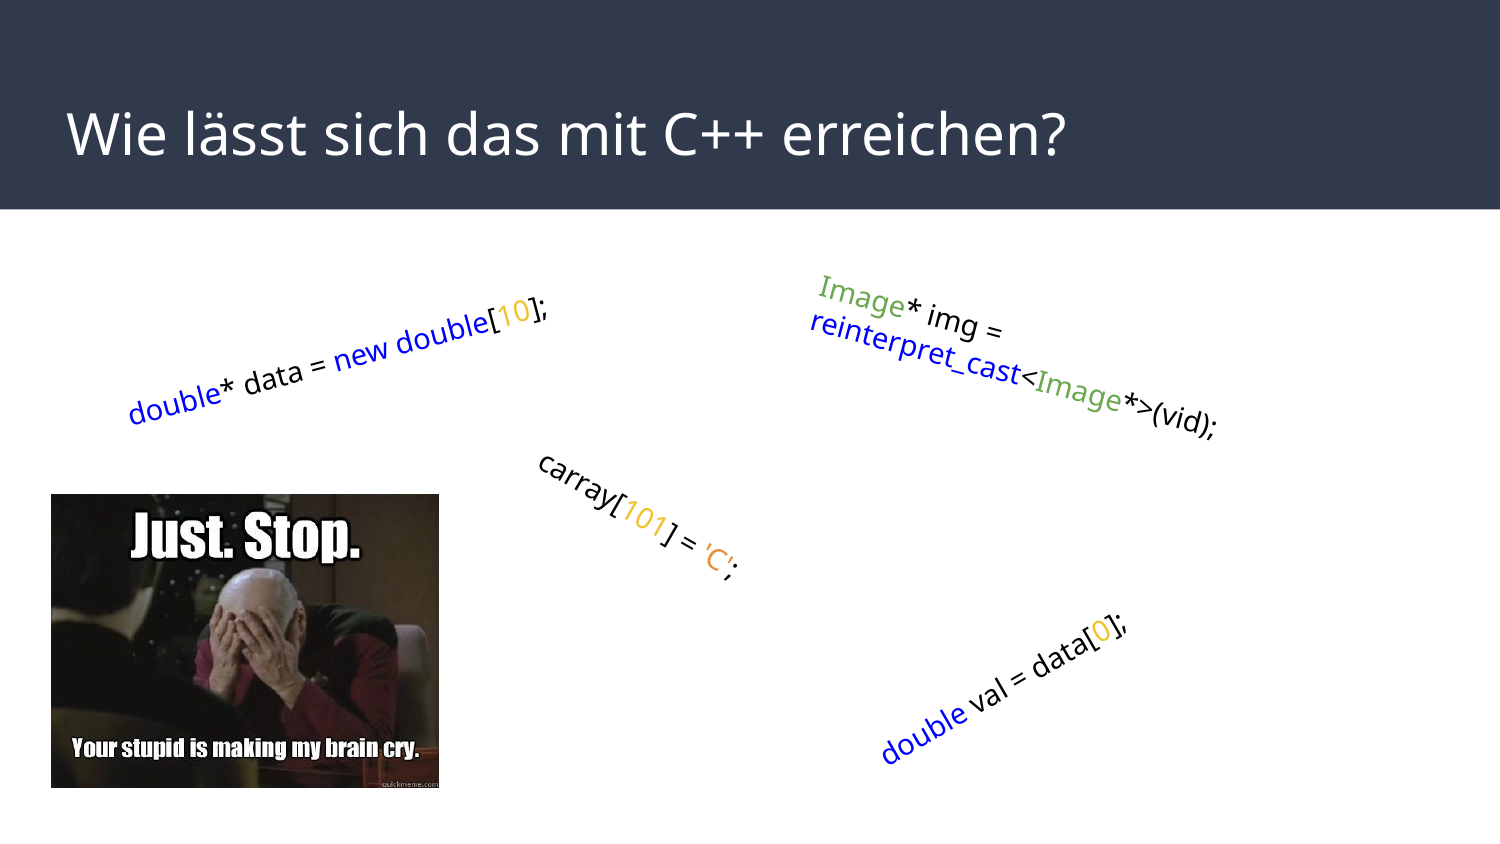

# Wie lässt sich das mit C++ erreichen?
double* data = new double[10];
Image* img = reinterpret_cast<Image*>(vid);
carray[101] = 'C';
double val = data[0];